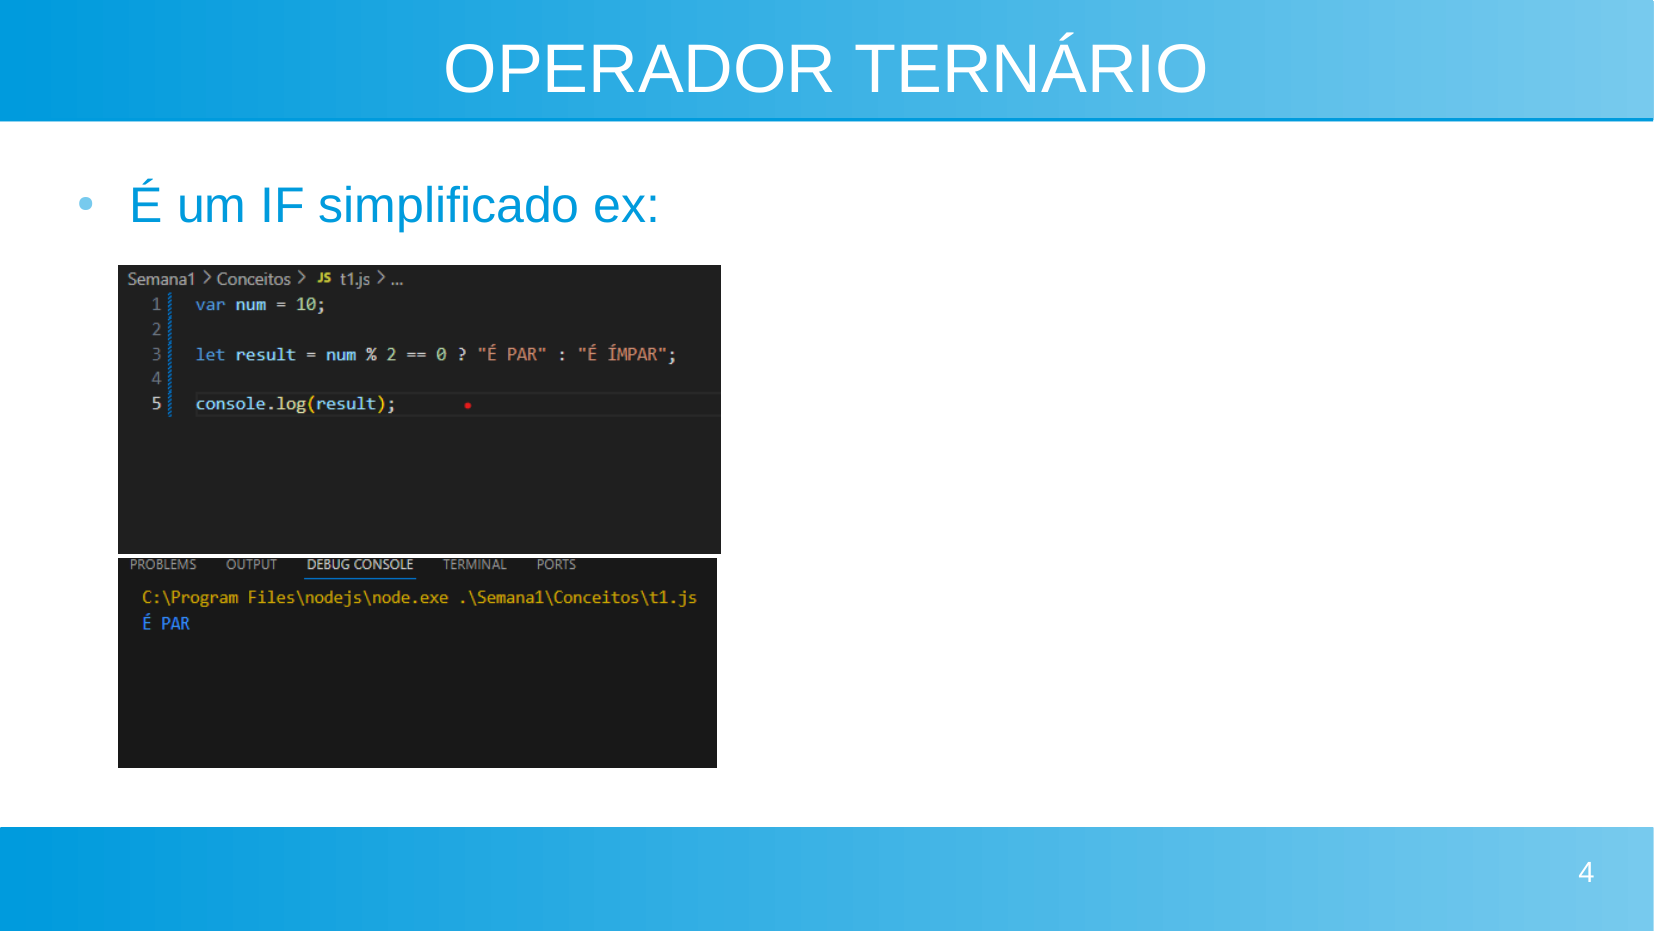

# OPERADOR TERNÁRIO
É um IF simplificado ex:
4